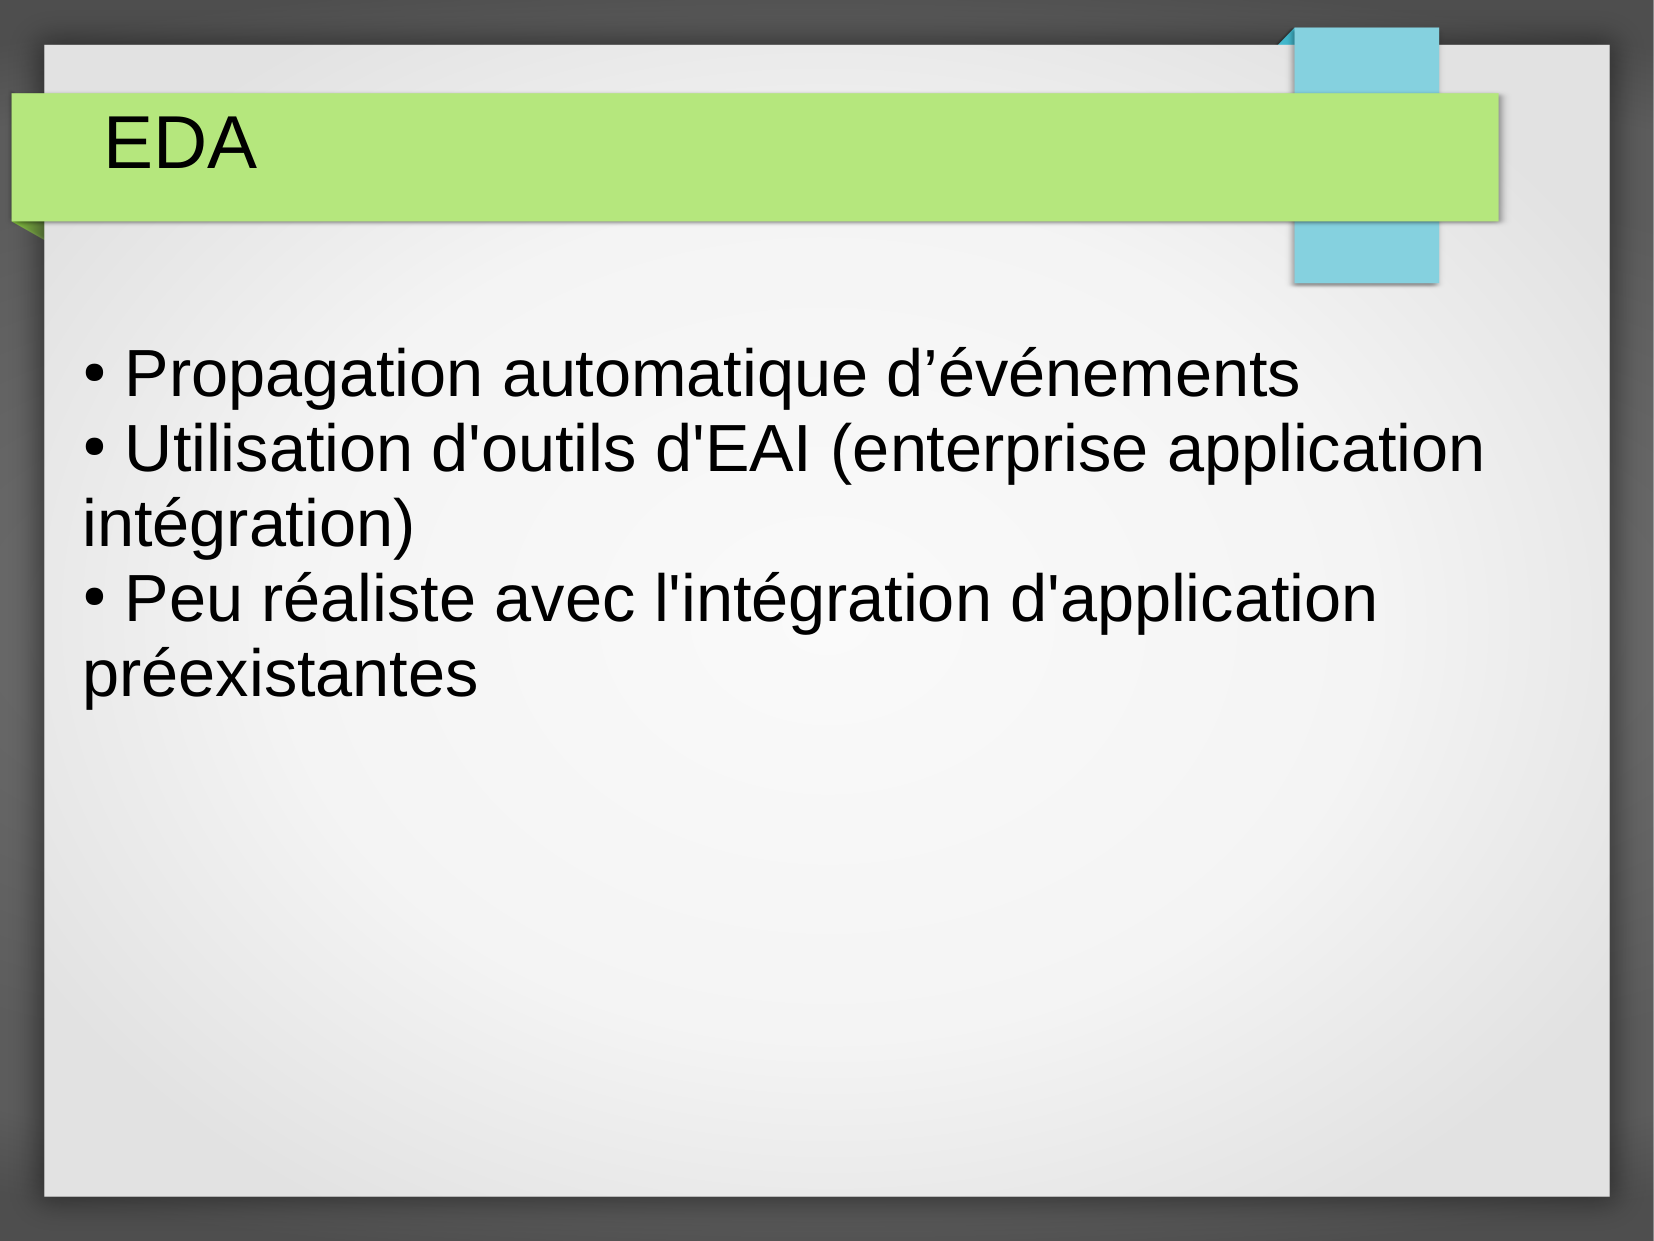

# EDA
 Propagation automatique d’événements
 Utilisation d'outils d'EAI (enterprise application intégration)
 Peu réaliste avec l'intégration d'application préexistantes